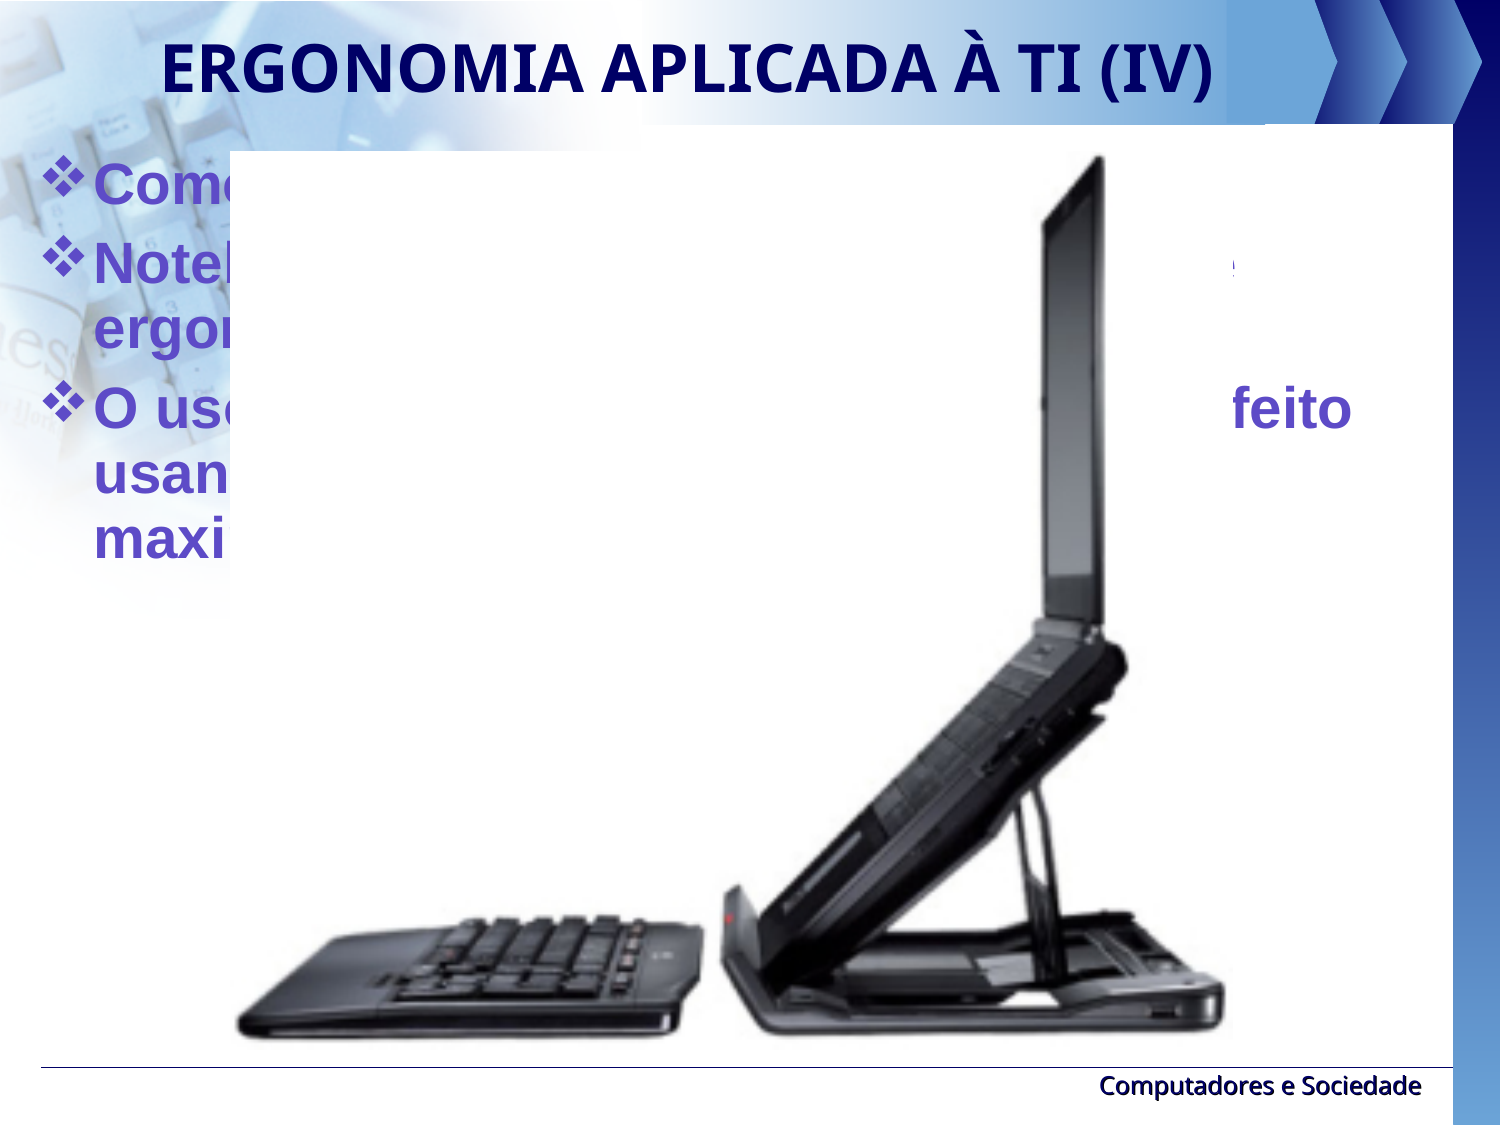

# ERGONOMIA APLICADA À TI (IV)
Como fica a ergonomia dos notebooks?
Notebooks desrespeitam todas as leis de ergonomia.
O uso como estações de trabalho de ser feito usando um suporte, e deve ser evitado o maximo possivel o uso no colo.